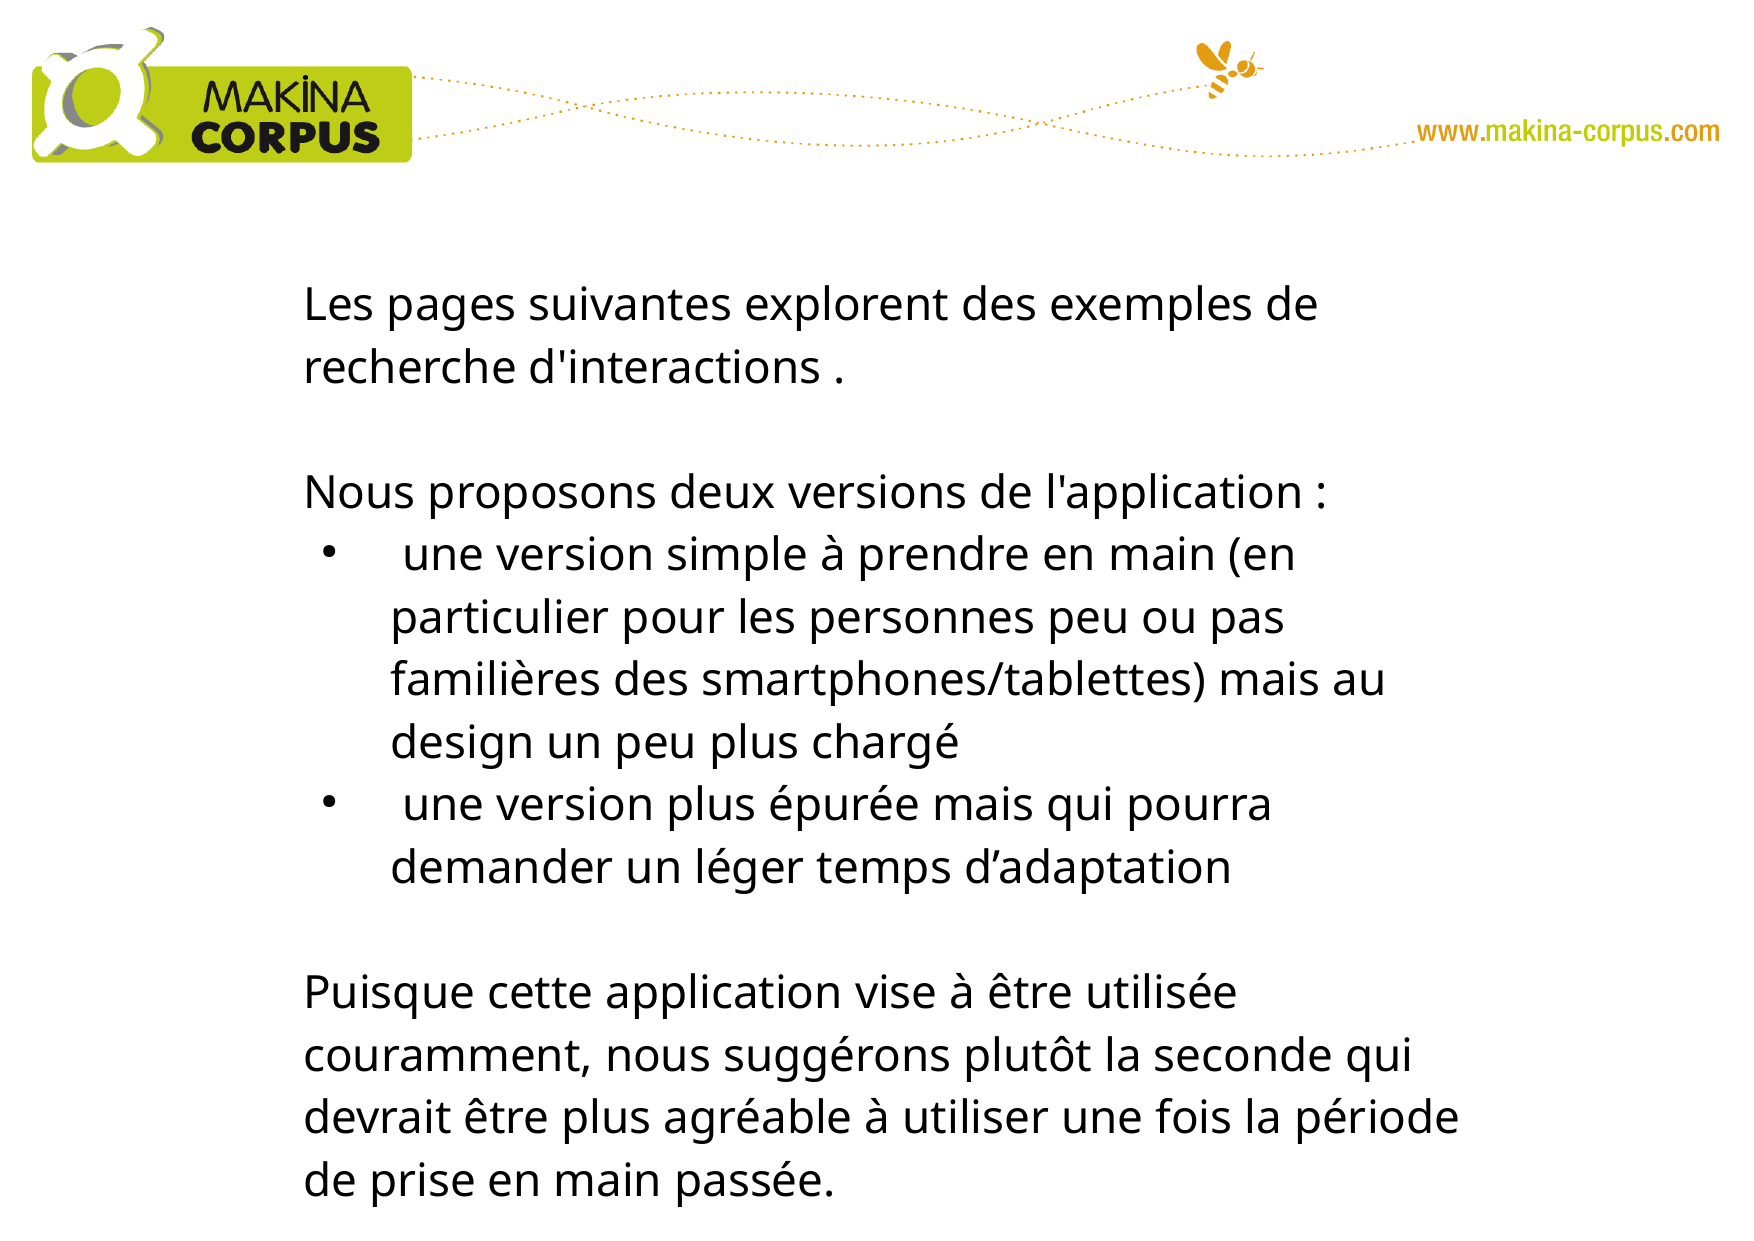

Les pages suivantes explorent des exemples de recherche d'interactions .
Nous proposons deux versions de l'application :
 une version simple à prendre en main (en particulier pour les personnes peu ou pas familières des smartphones/tablettes) mais au design un peu plus chargé
 une version plus épurée mais qui pourra demander un léger temps d’adaptation
Puisque cette application vise à être utilisée couramment, nous suggérons plutôt la seconde qui devrait être plus agréable à utiliser une fois la période de prise en main passée.
Il ne s'agit là que d'un exemple du travail qui peut être réalisé et de ce qui peut être proposé à la simple lecture du CCTP.
L'application finale ne peut être conçue sans dialogue avec le référent technique et les utilisateurs.